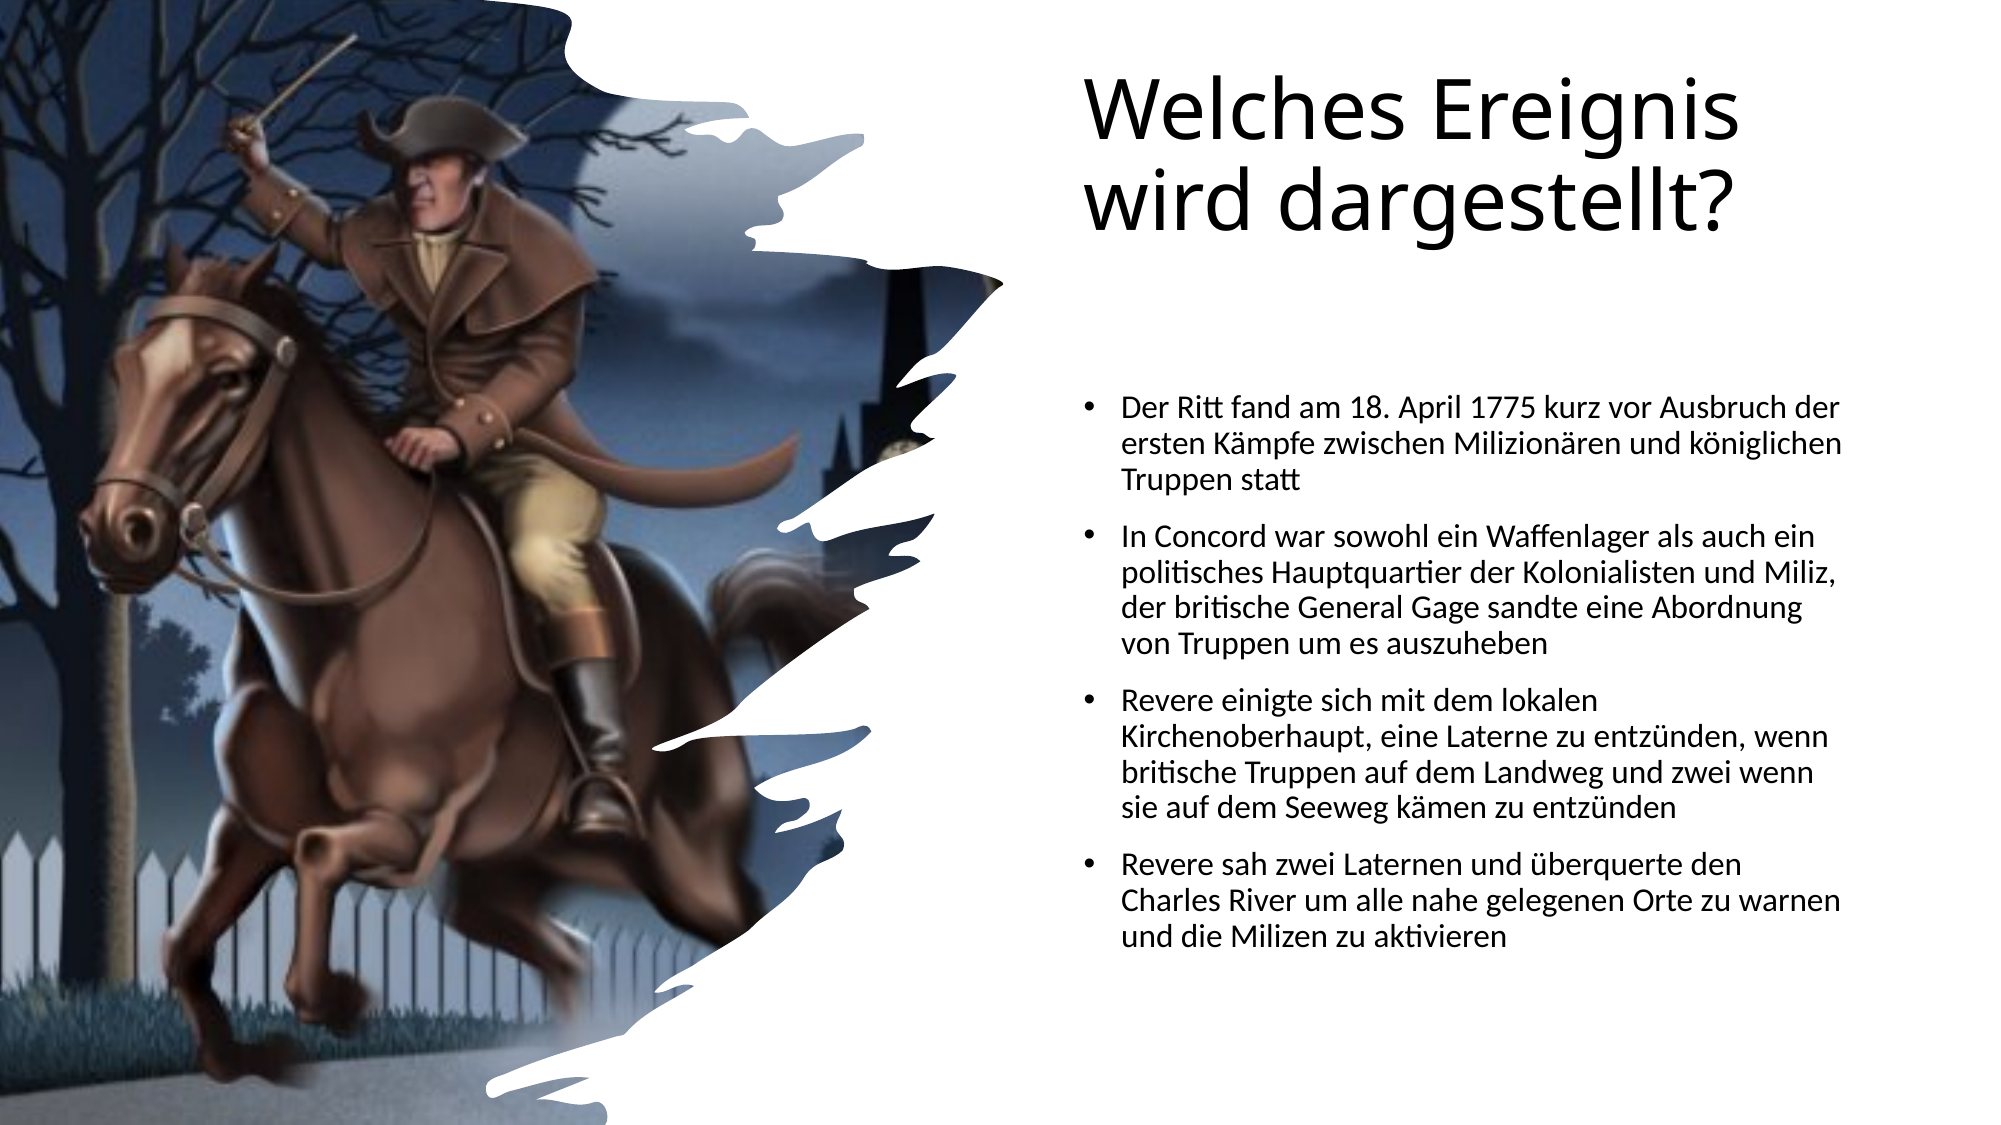

# Welches Ereignis wird dargestellt?
Der Ritt fand am 18. April 1775 kurz vor Ausbruch der ersten Kämpfe zwischen Milizionären und königlichen Truppen statt
In Concord war sowohl ein Waffenlager als auch ein politisches Hauptquartier der Kolonialisten und Miliz, der britische General Gage sandte eine Abordnung von Truppen um es auszuheben
Revere einigte sich mit dem lokalen Kirchenoberhaupt, eine Laterne zu entzünden, wenn britische Truppen auf dem Landweg und zwei wenn sie auf dem Seeweg kämen zu entzünden
Revere sah zwei Laternen und überquerte den Charles River um alle nahe gelegenen Orte zu warnen und die Milizen zu aktivieren